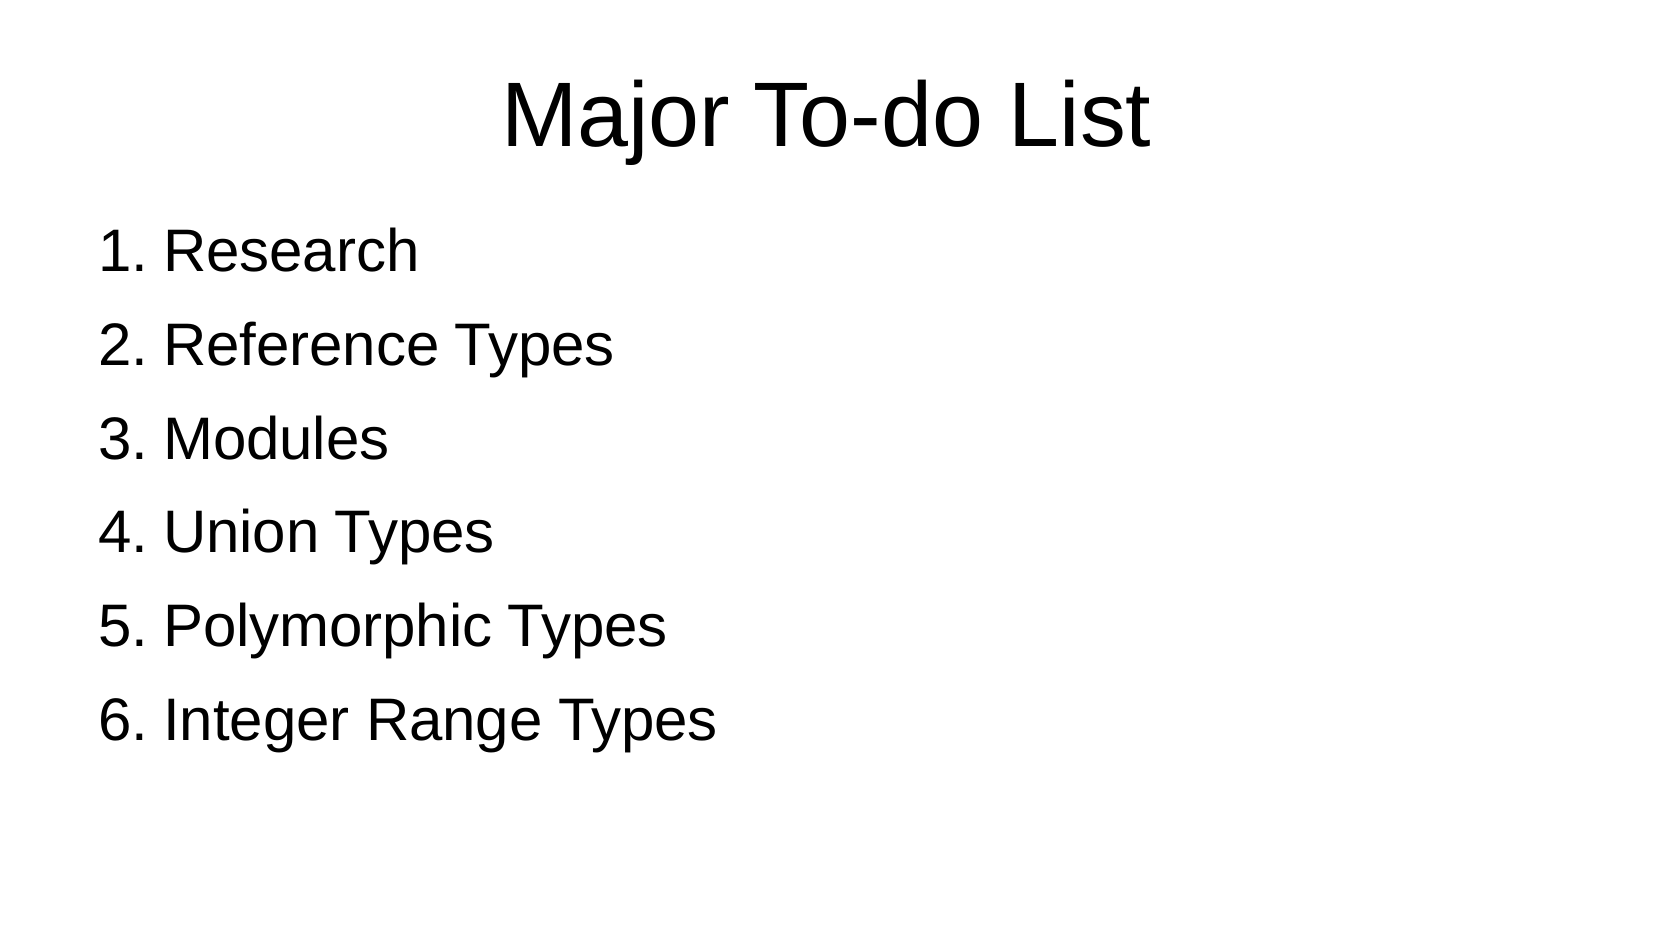

# Major To-do List
 Research
 Reference Types
 Modules
 Union Types
 Polymorphic Types
 Integer Range Types